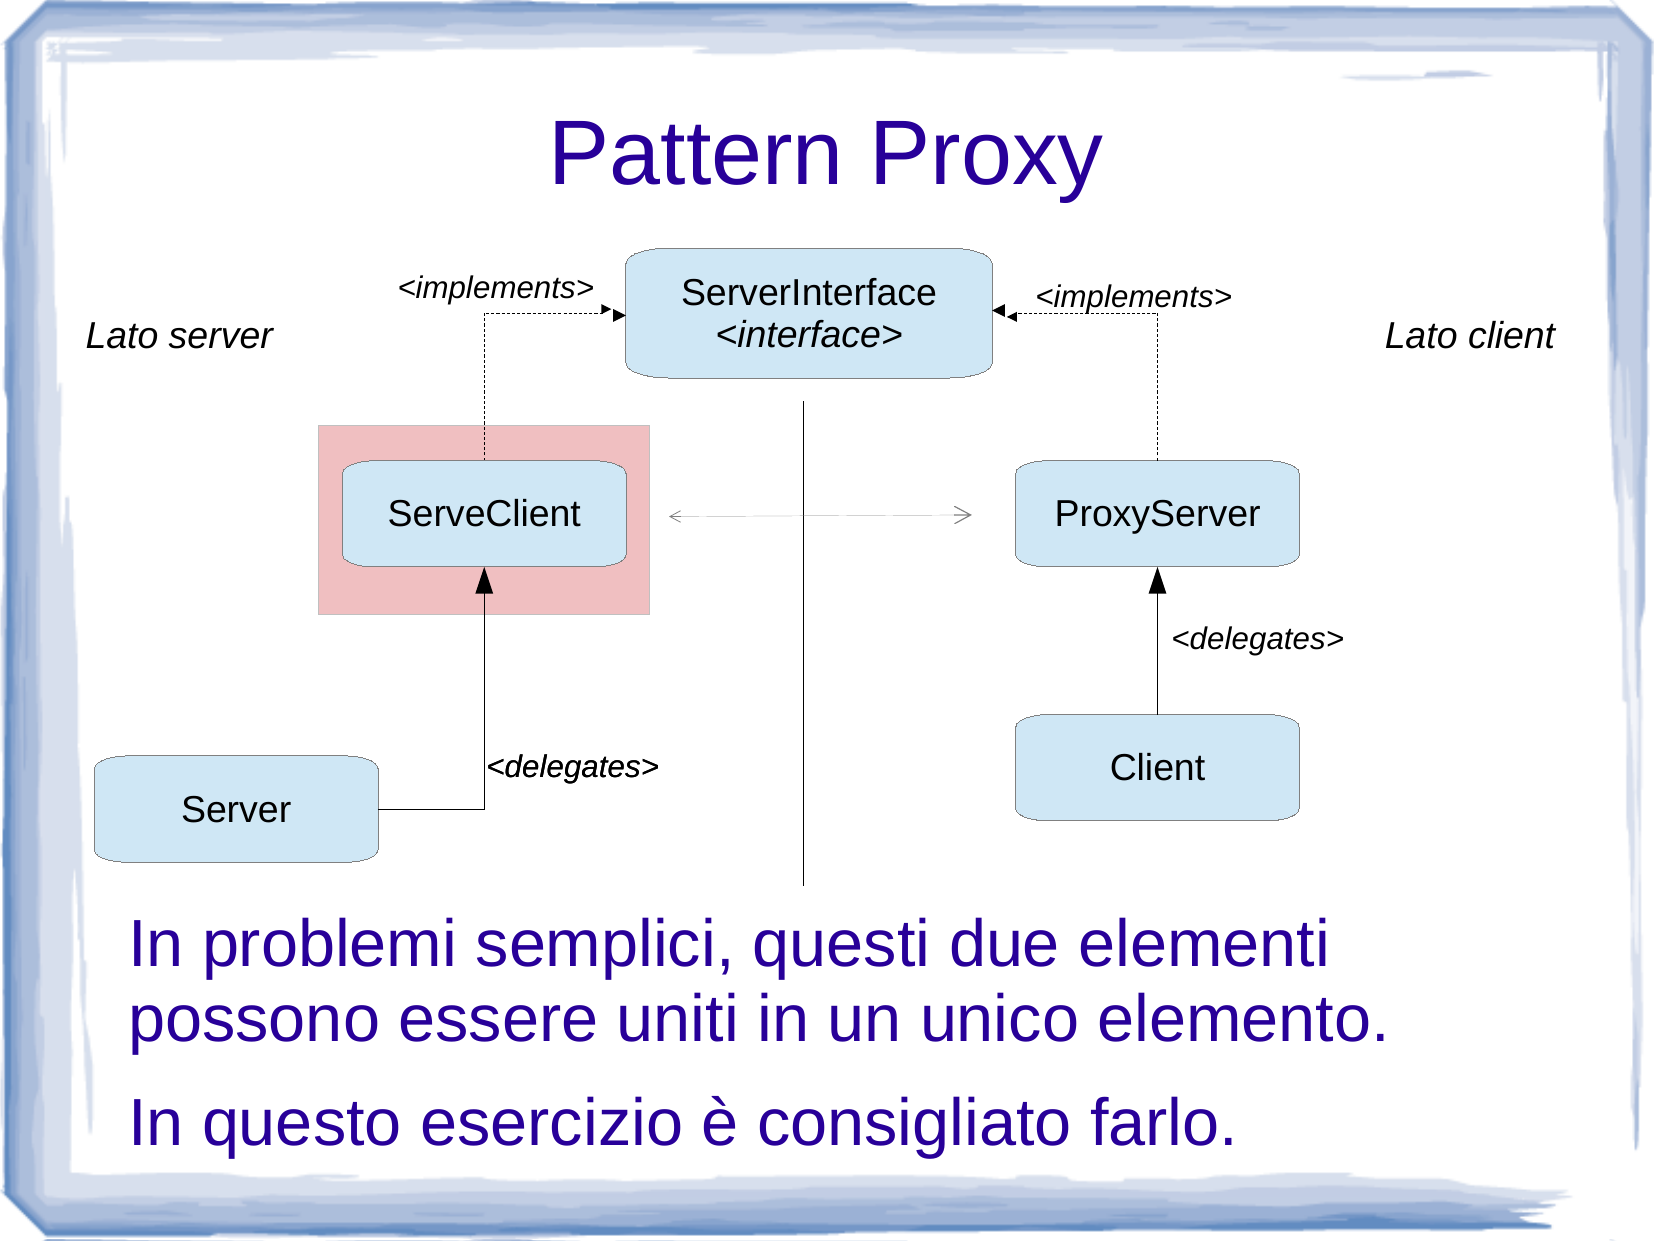

# Pattern Proxy
ServerInterface
<interface>
<implements>
<implements>
Lato server
Lato client
ServeClient
ProxyServer
<delegates>
Client
<delegates>
<delegates>
Server
In problemi semplici, questi due elementi possono essere uniti in un unico elemento.
In questo esercizio è consigliato farlo.